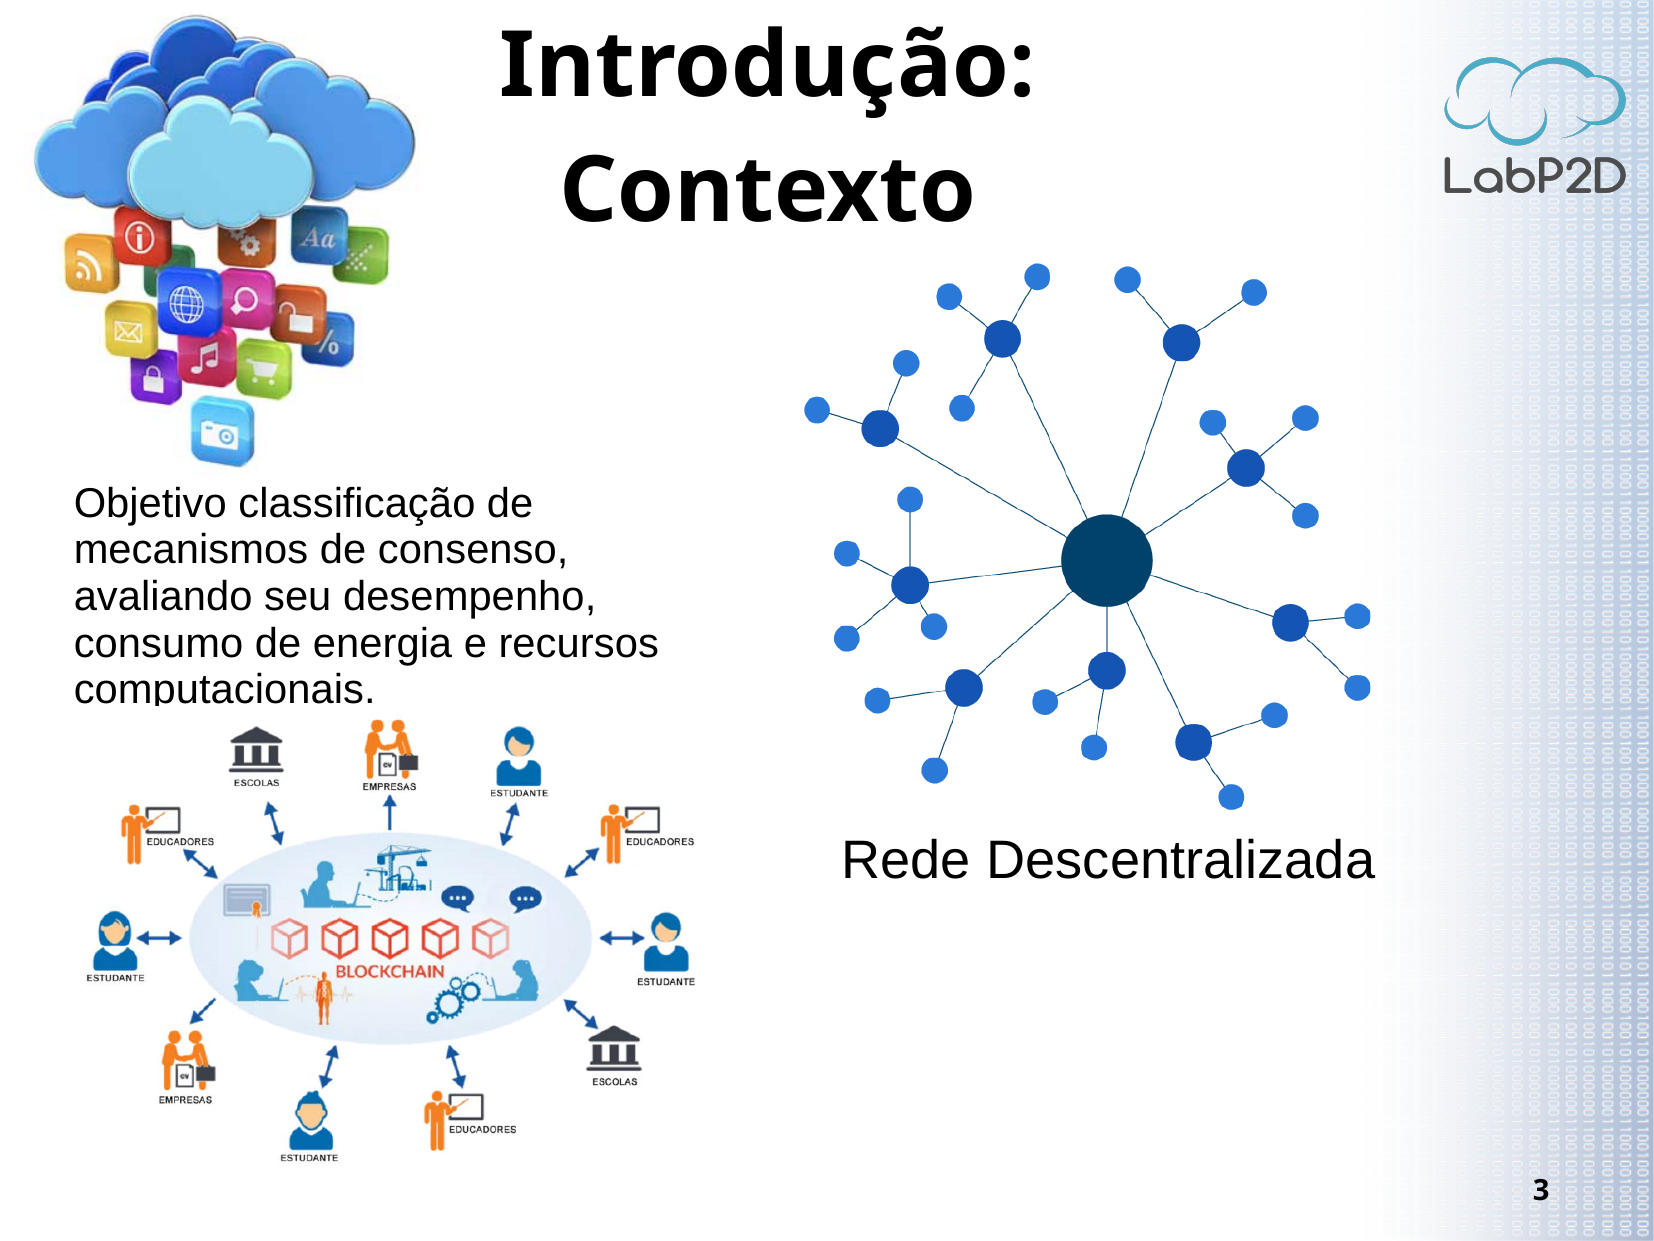

# Introdução: Contexto
Objetivo classificação de mecanismos de consenso, avaliando seu desempenho, consumo de energia e recursos computacionais.
Rede Descentralizada
3